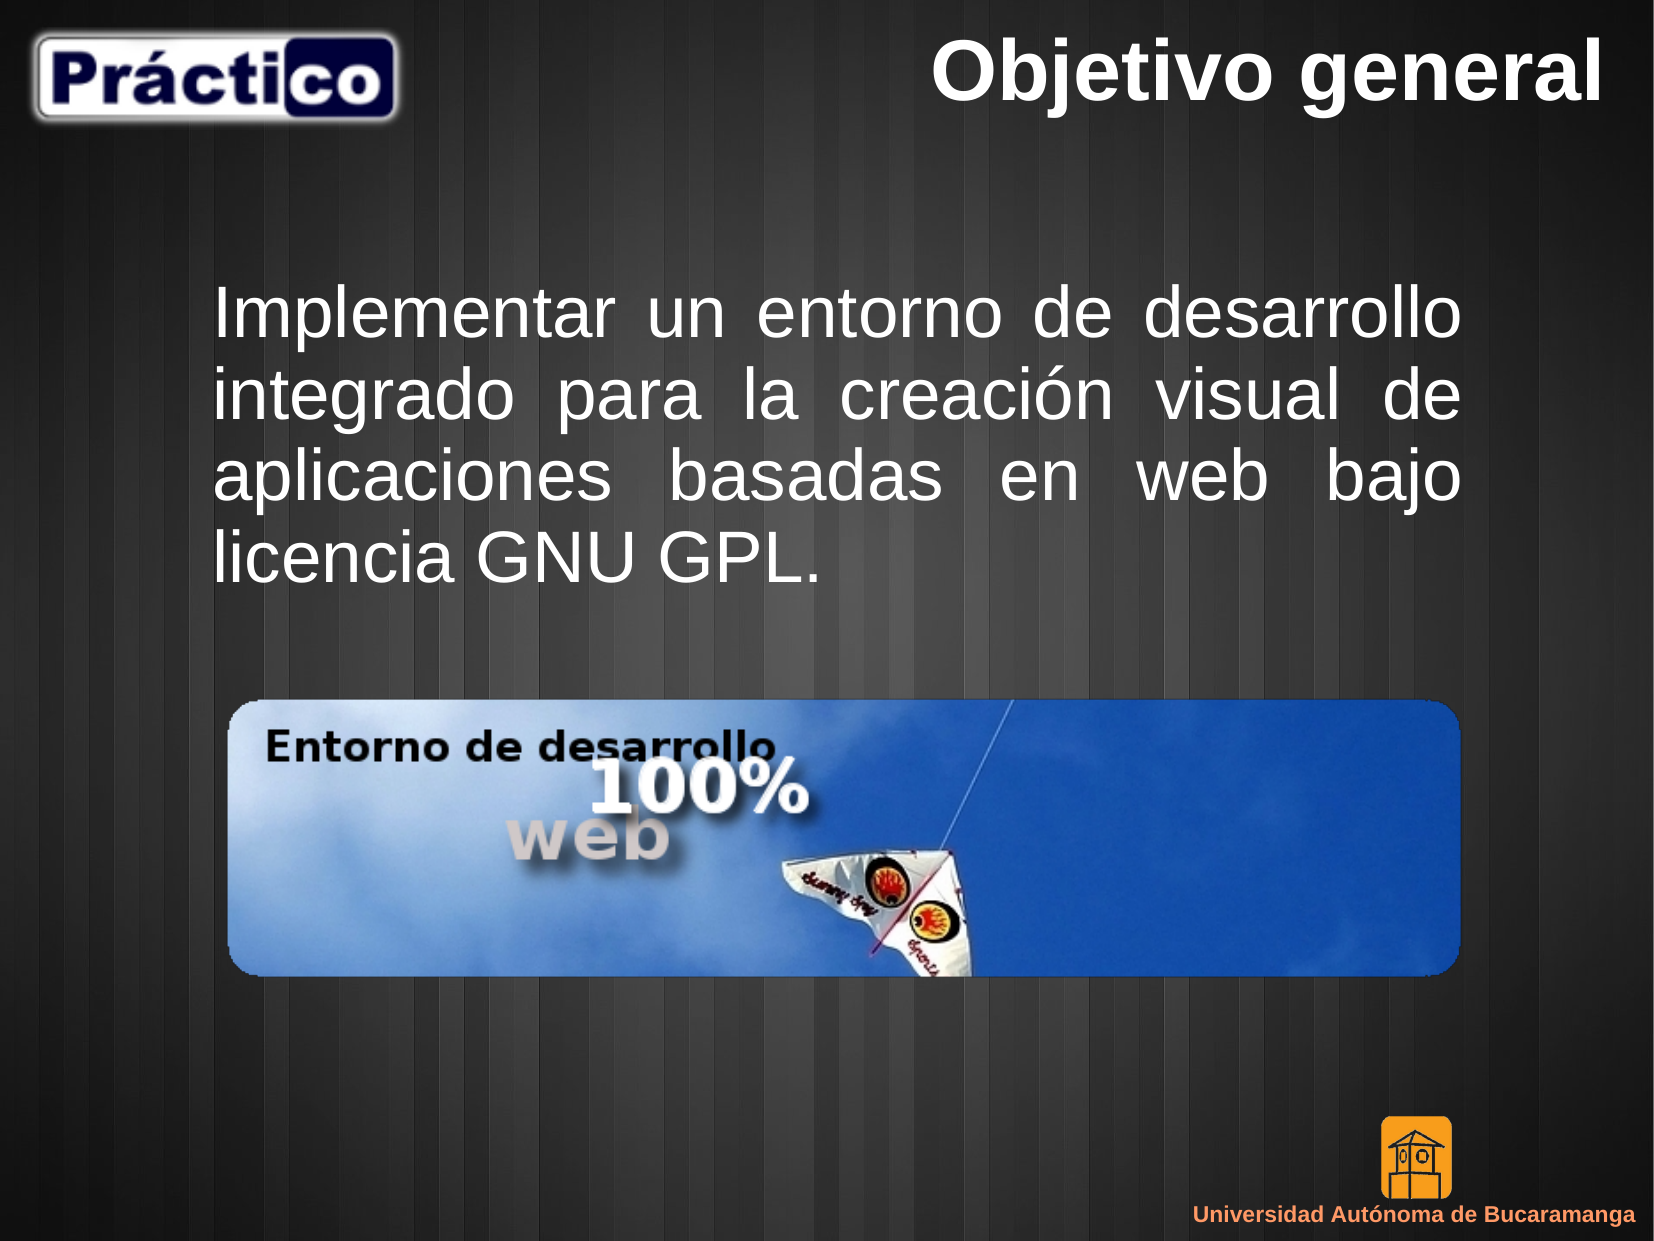

Objetivo general
# Implementar un entorno de desarrollo integrado para la creación visual de aplicaciones basadas en web bajo licencia GNU GPL.
Universidad Autónoma de Bucaramanga